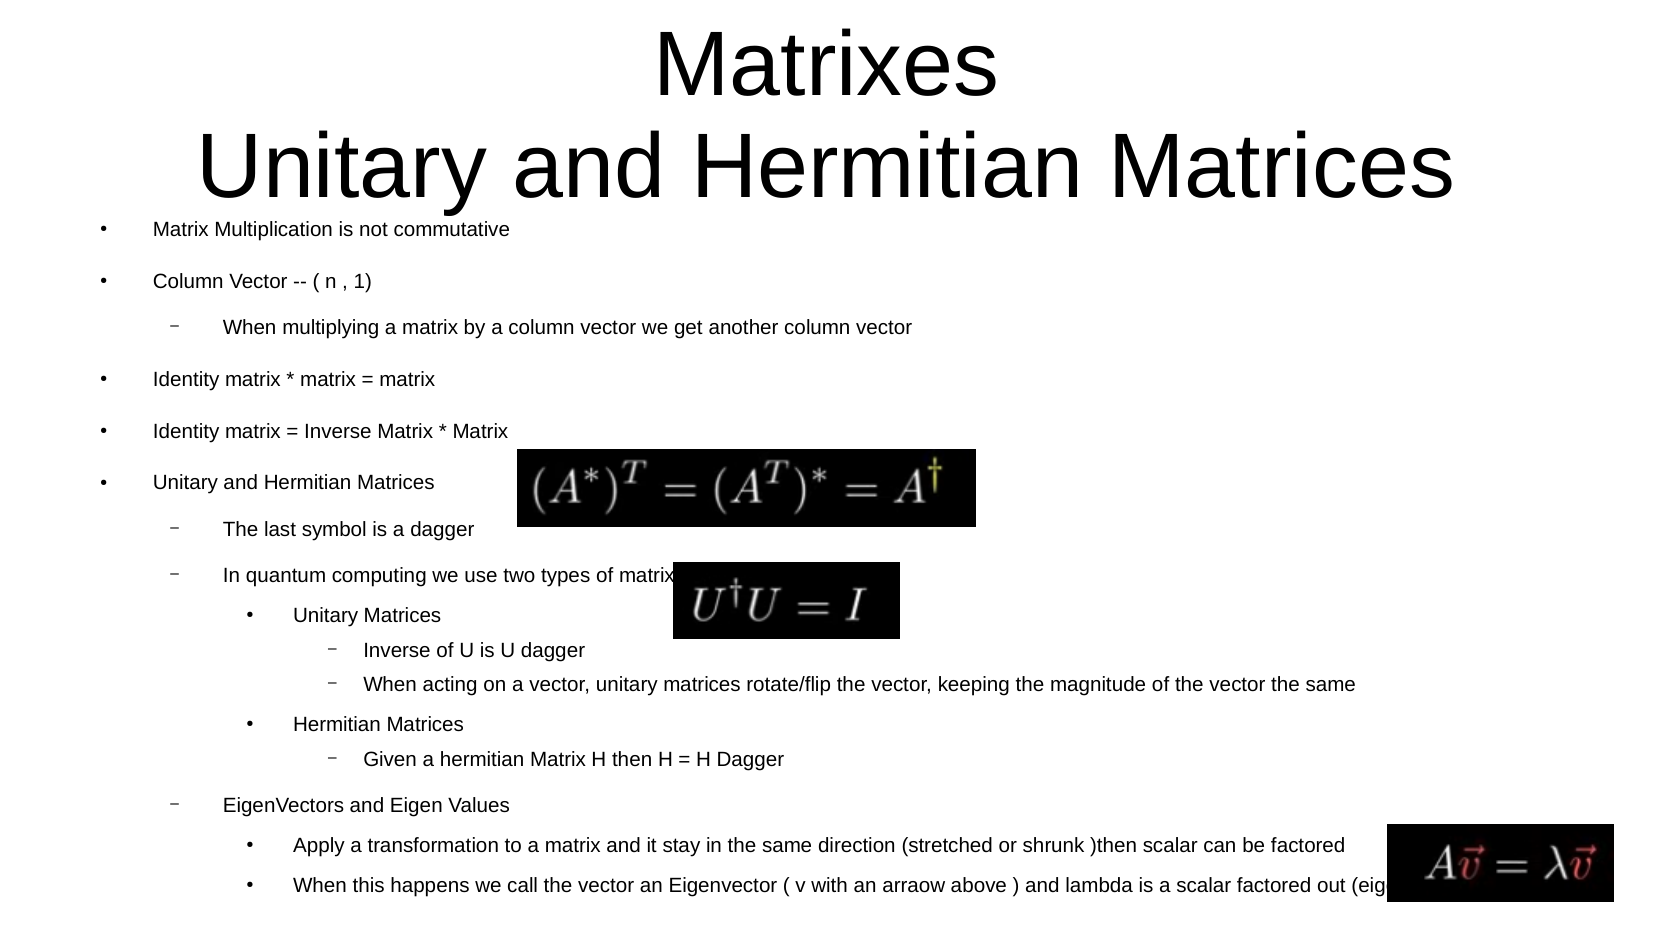

# Matrixes Unitary and Hermitian Matrices
Matrix Multiplication is not commutative
Column Vector -- ( n , 1)
When multiplying a matrix by a column vector we get another column vector
Identity matrix * matrix = matrix
Identity matrix = Inverse Matrix * Matrix
Unitary and Hermitian Matrices
The last symbol is a dagger
In quantum computing we use two types of matrixes
Unitary Matrices
Inverse of U is U dagger
When acting on a vector, unitary matrices rotate/flip the vector, keeping the magnitude of the vector the same
Hermitian Matrices
Given a hermitian Matrix H then H = H Dagger
EigenVectors and Eigen Values
Apply a transformation to a matrix and it stay in the same direction (stretched or shrunk )then scalar can be factored
When this happens we call the vector an Eigenvector ( v with an arraow above ) and lambda is a scalar factored out (eigenvalue)